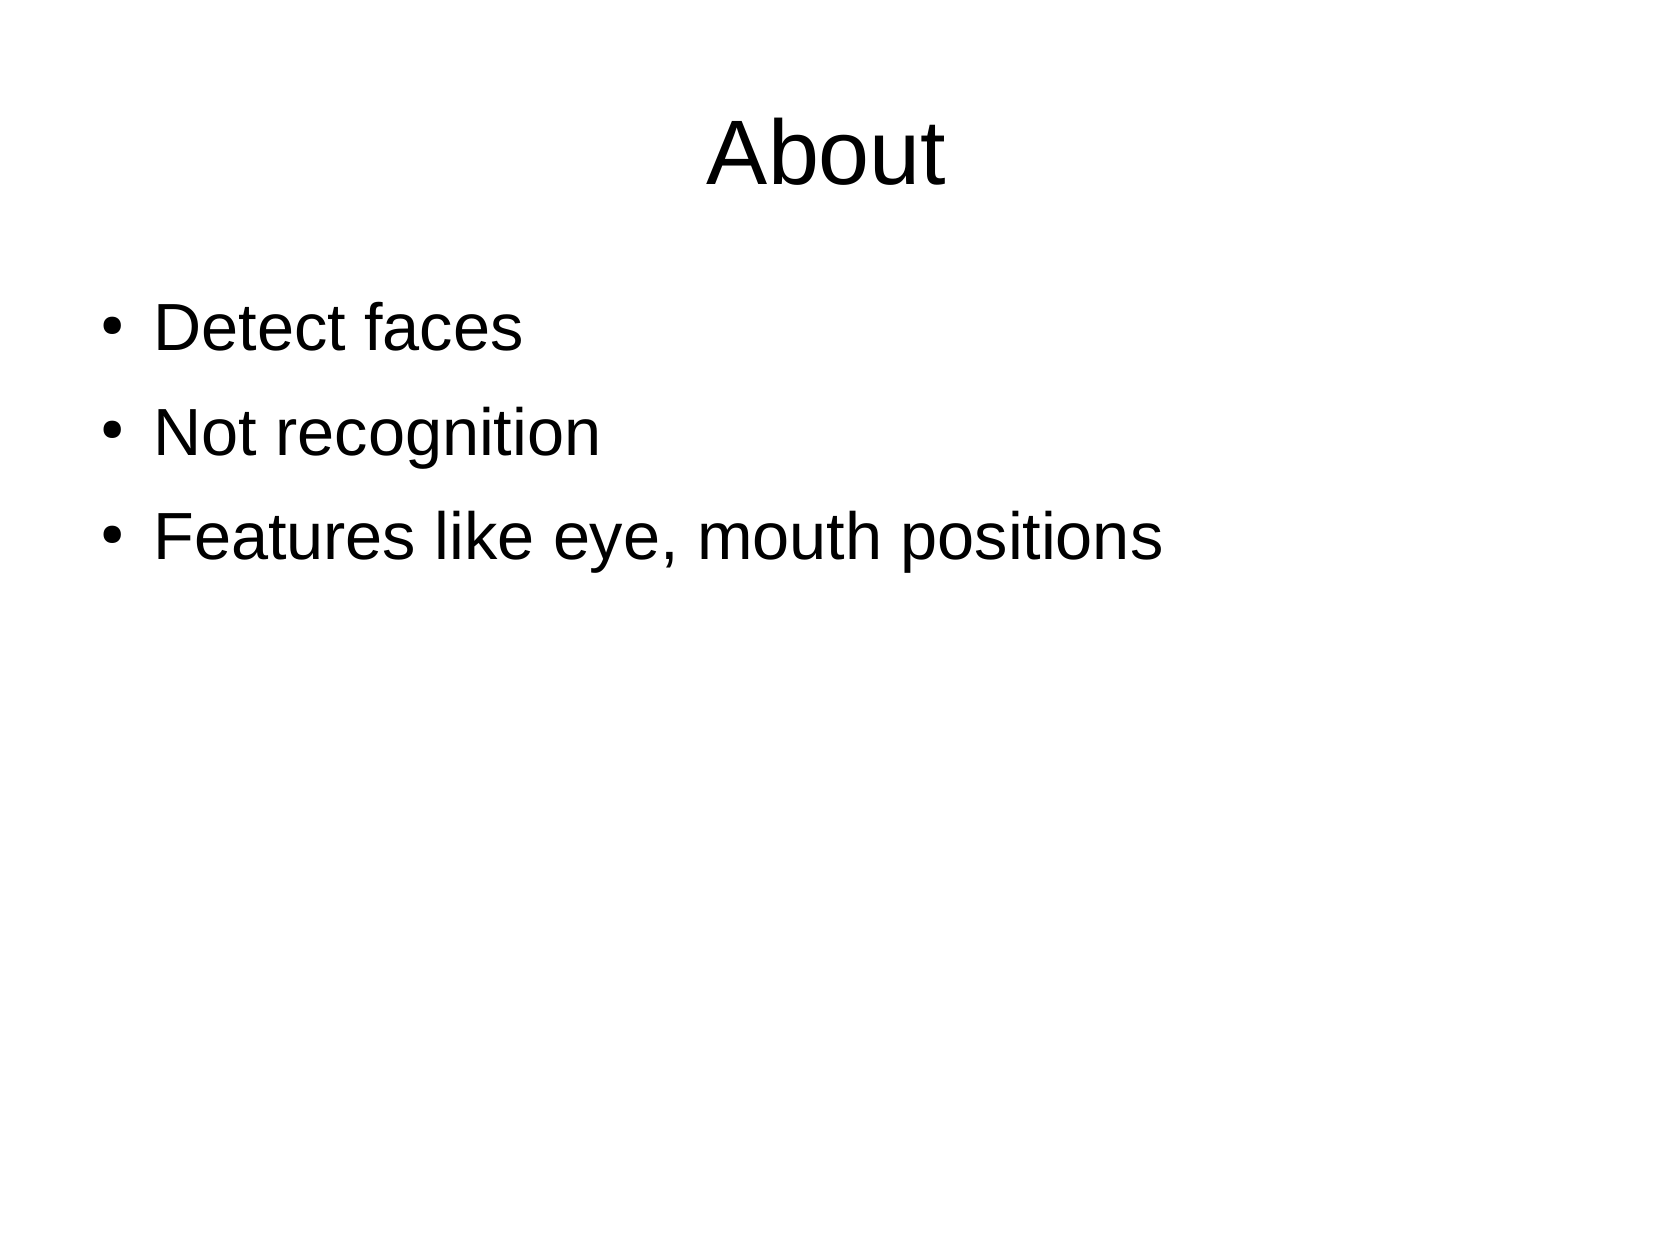

# About
Detect faces
Not recognition
Features like eye, mouth positions